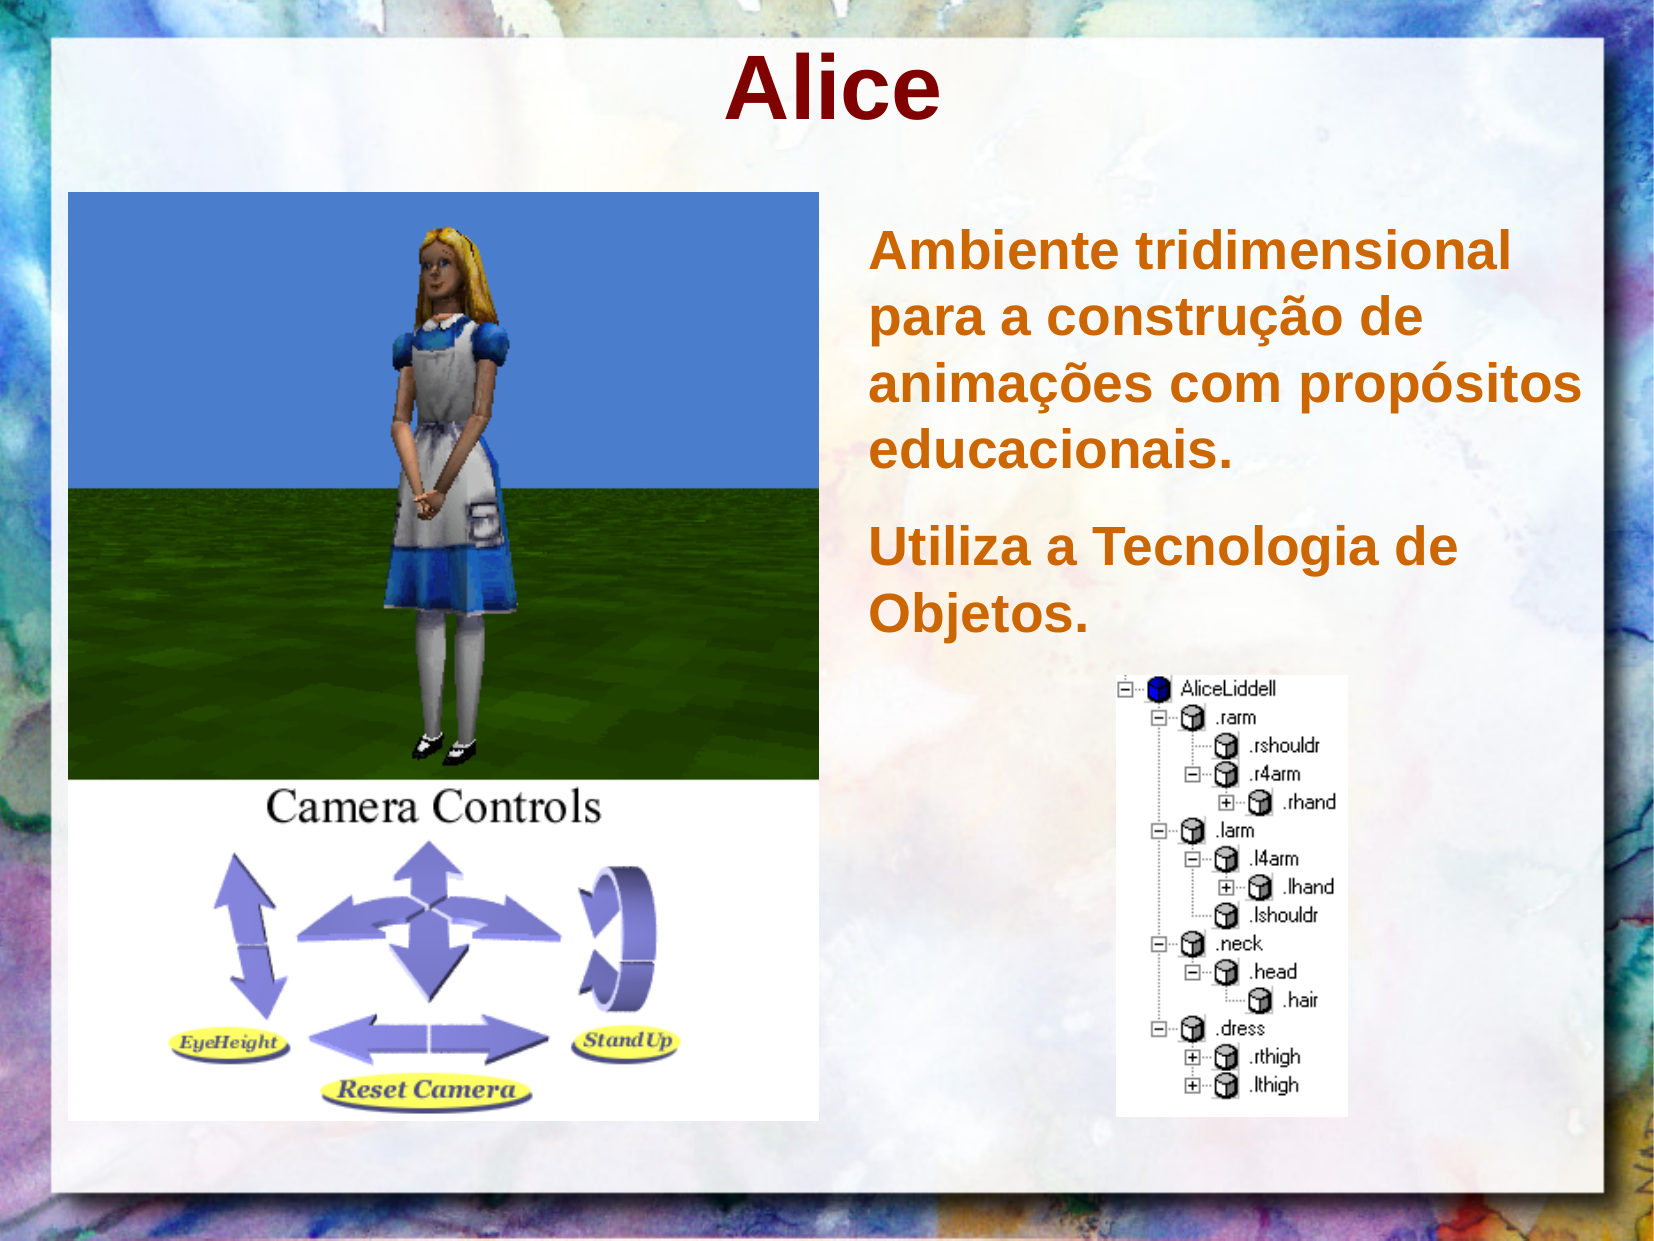

Alice
Ambiente tridimensional para a construção de animações com propósitos educacionais.
Utiliza a Tecnologia de Objetos.